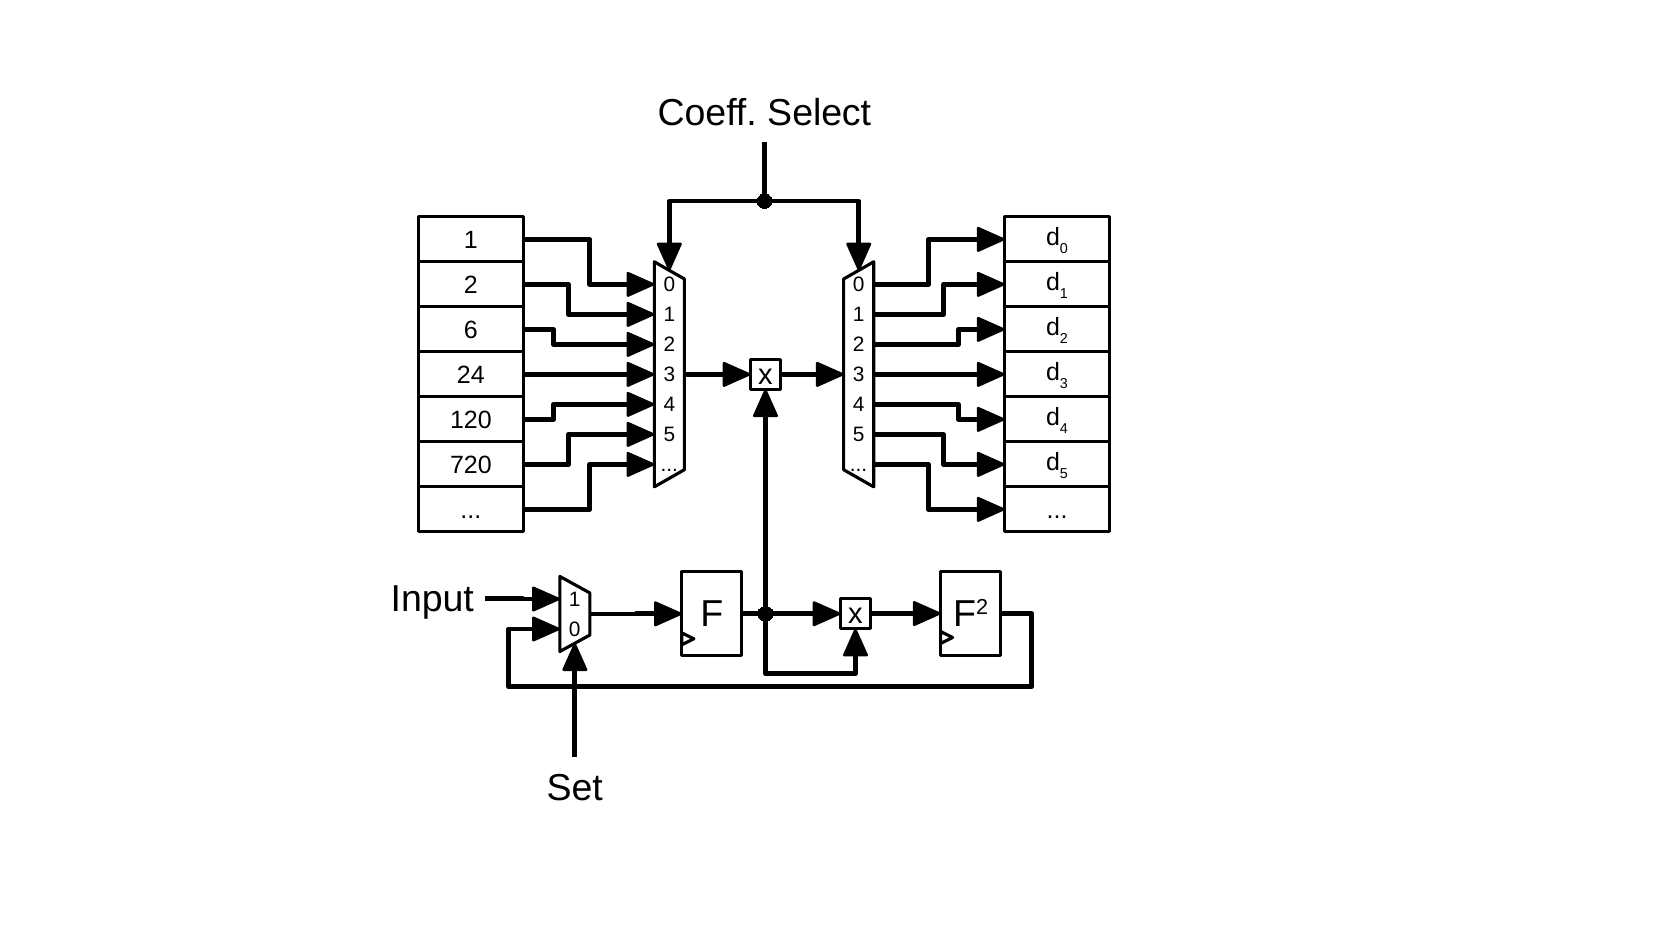

Coeff. Select
1
d0
2
d1
0
0
1
1
6
d2
2
2
24
d3
3
x
3
4
4
120
d4
5
5
720
d5
...
...
...
...
Input
F2
F
1
x
0
Set